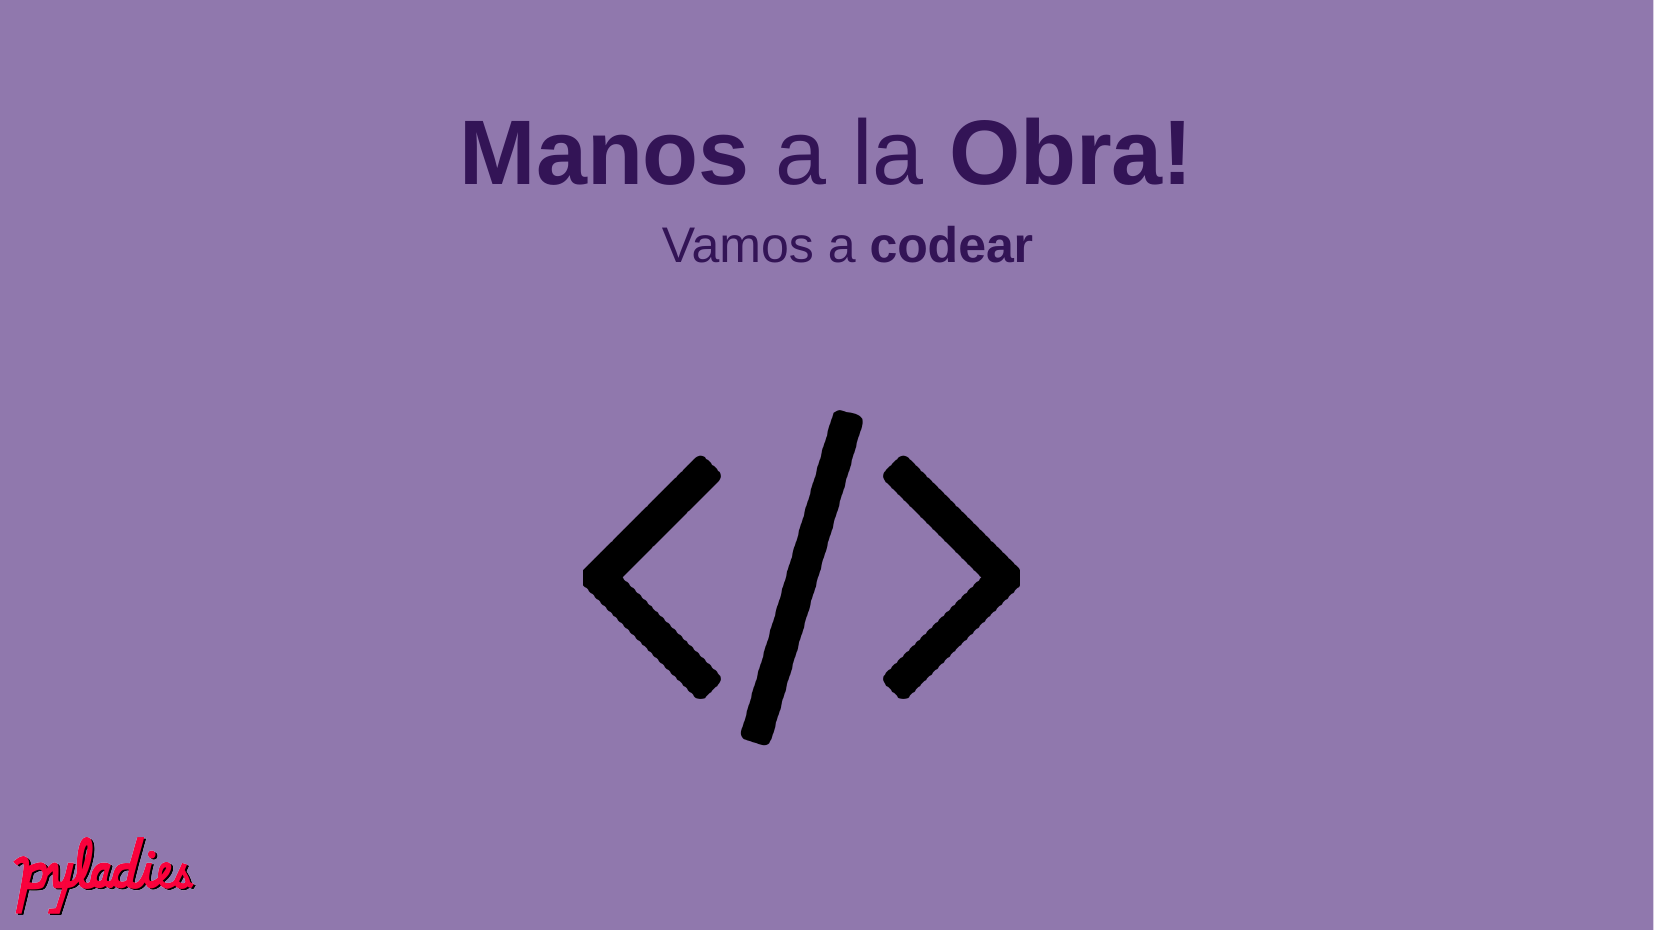

# Manos a la Obra!
Vamos a codear